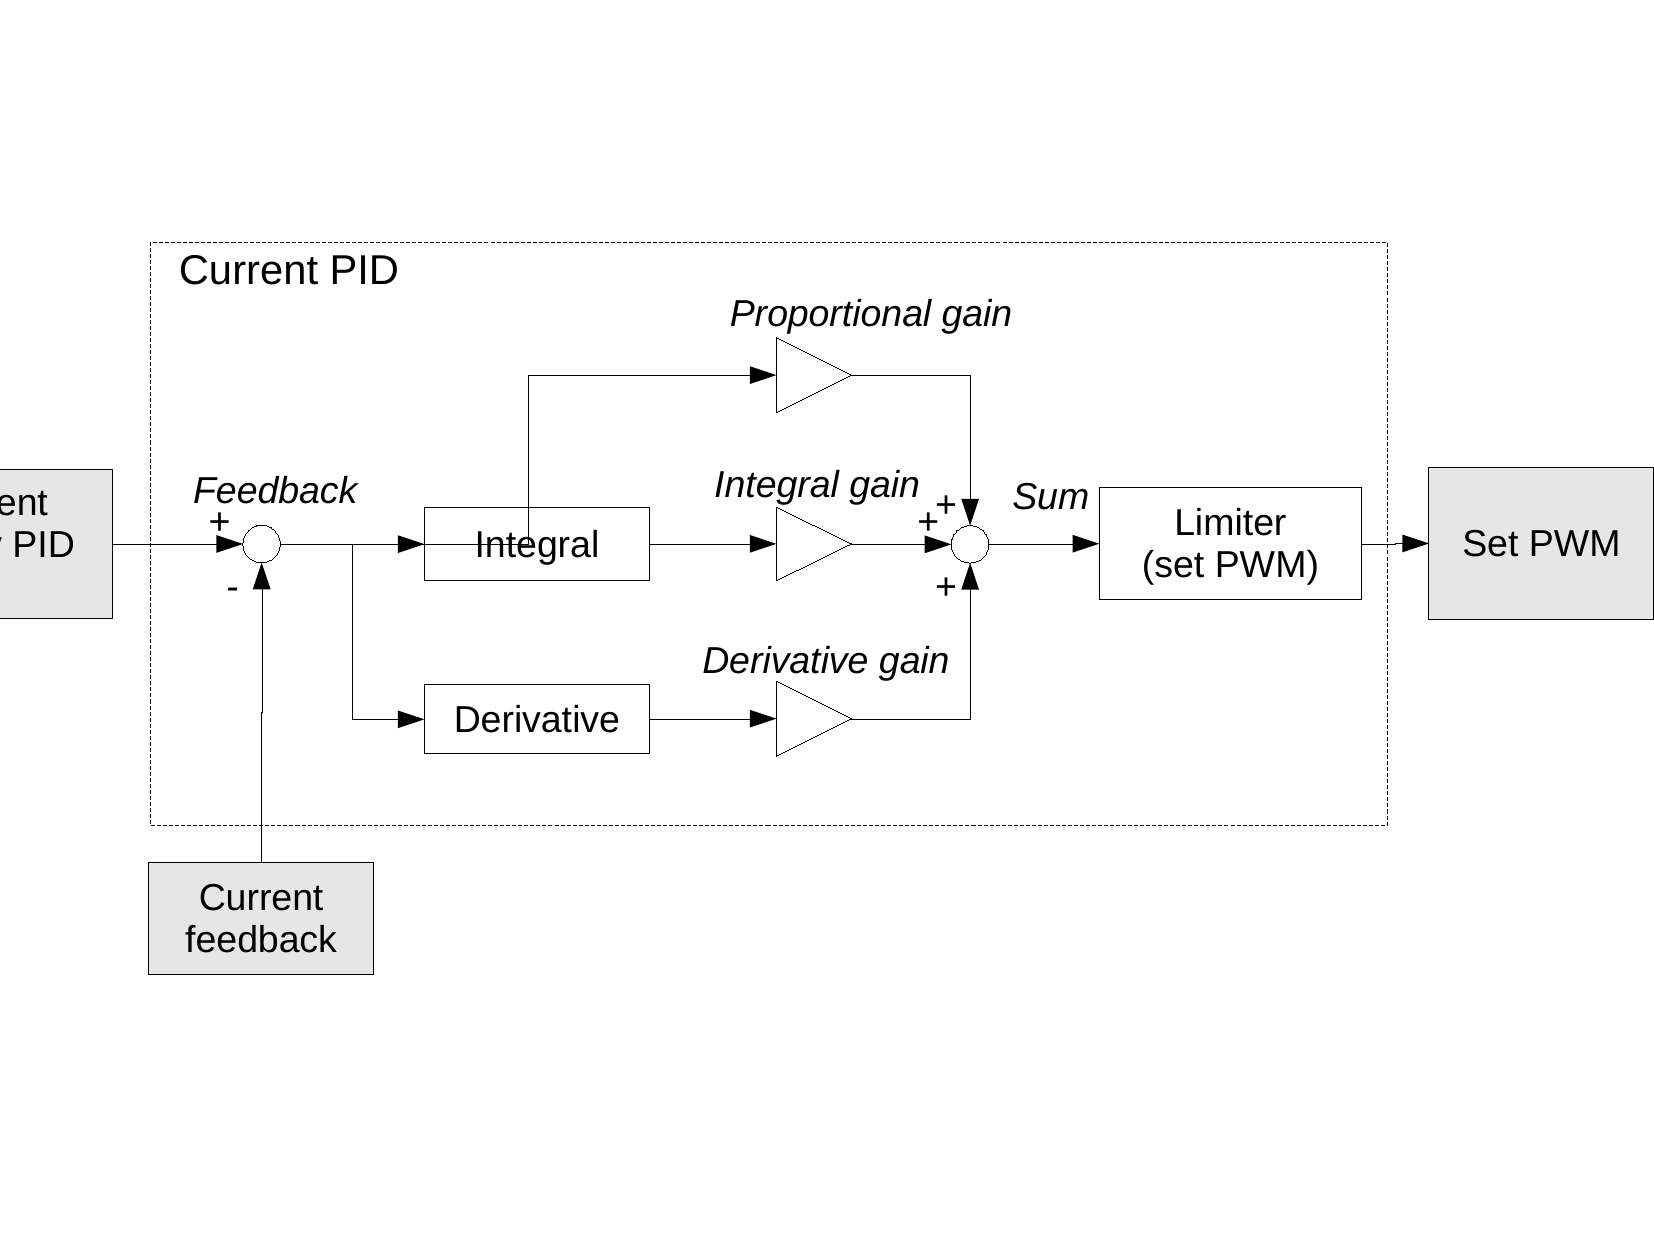

Current PID
Proportional gain
Integral gain
Feedback
Set PWM
Sum
Set current
(velocity PID
output)
+
Limiter
(set PWM)
+
+
Integral
-
+
Derivative gain
Derivative
Current
feedback